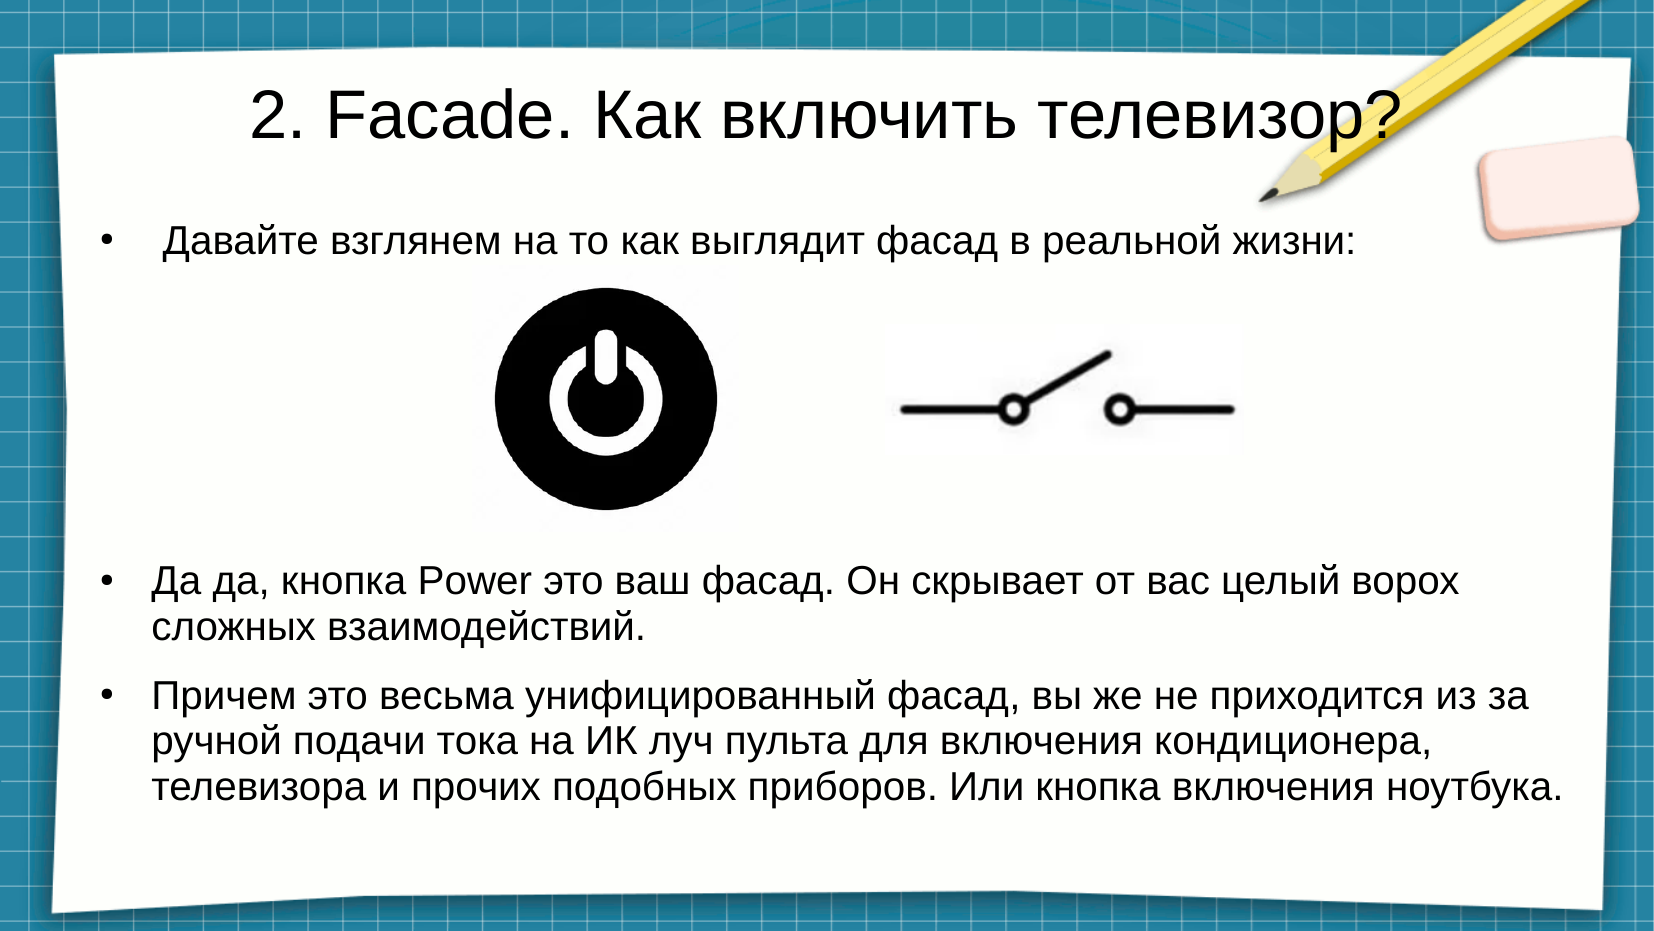

# 2. Facade. Как включить телевизор?
 Давайте взглянем на то как выглядит фасад в реальной жизни:
Да да, кнопка Power это ваш фасад. Он скрывает от вас целый ворох сложных взаимодействий.
Причем это весьма унифицированный фасад, вы же не приходится из за ручной подачи тока на ИК луч пульта для включения кондиционера, телевизора и прочих подобных приборов. Или кнопка включения ноутбука.